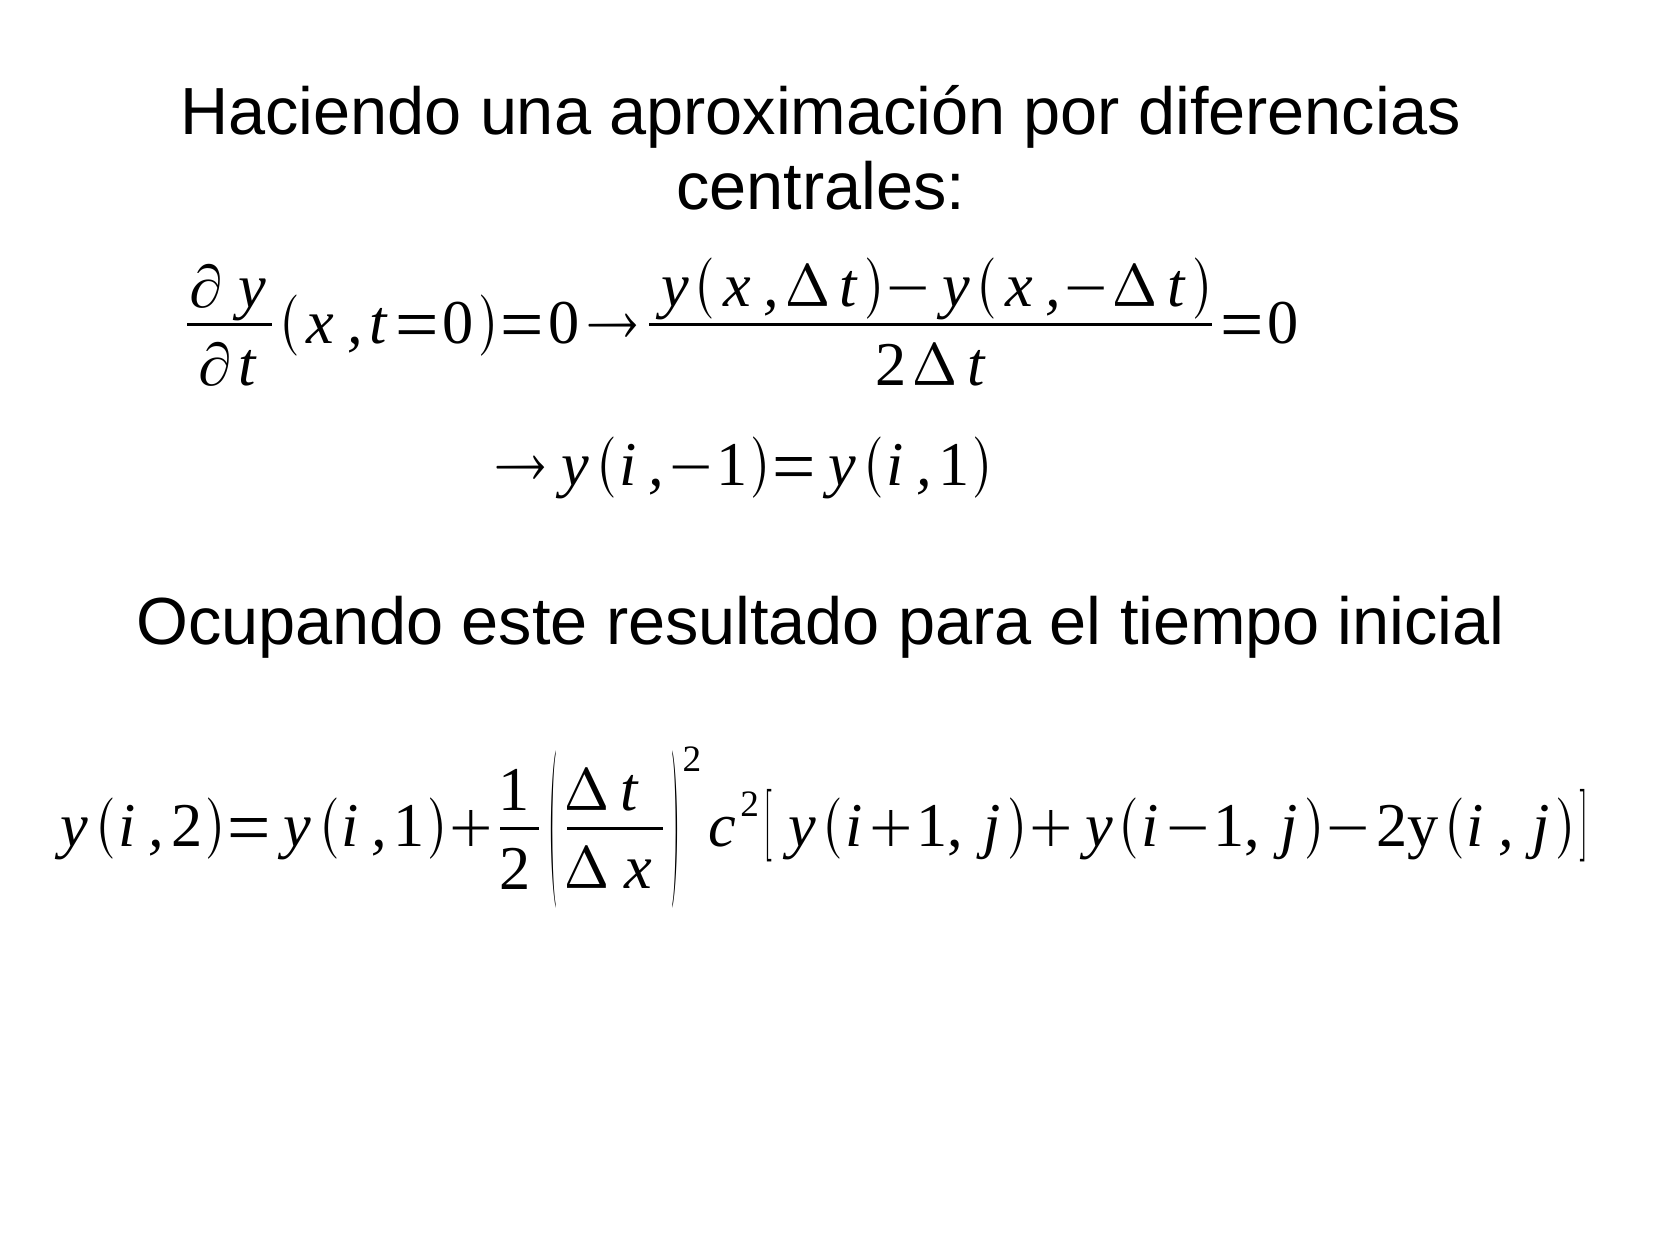

# Haciendo una aproximación por diferencias centrales:
Ocupando este resultado para el tiempo inicial